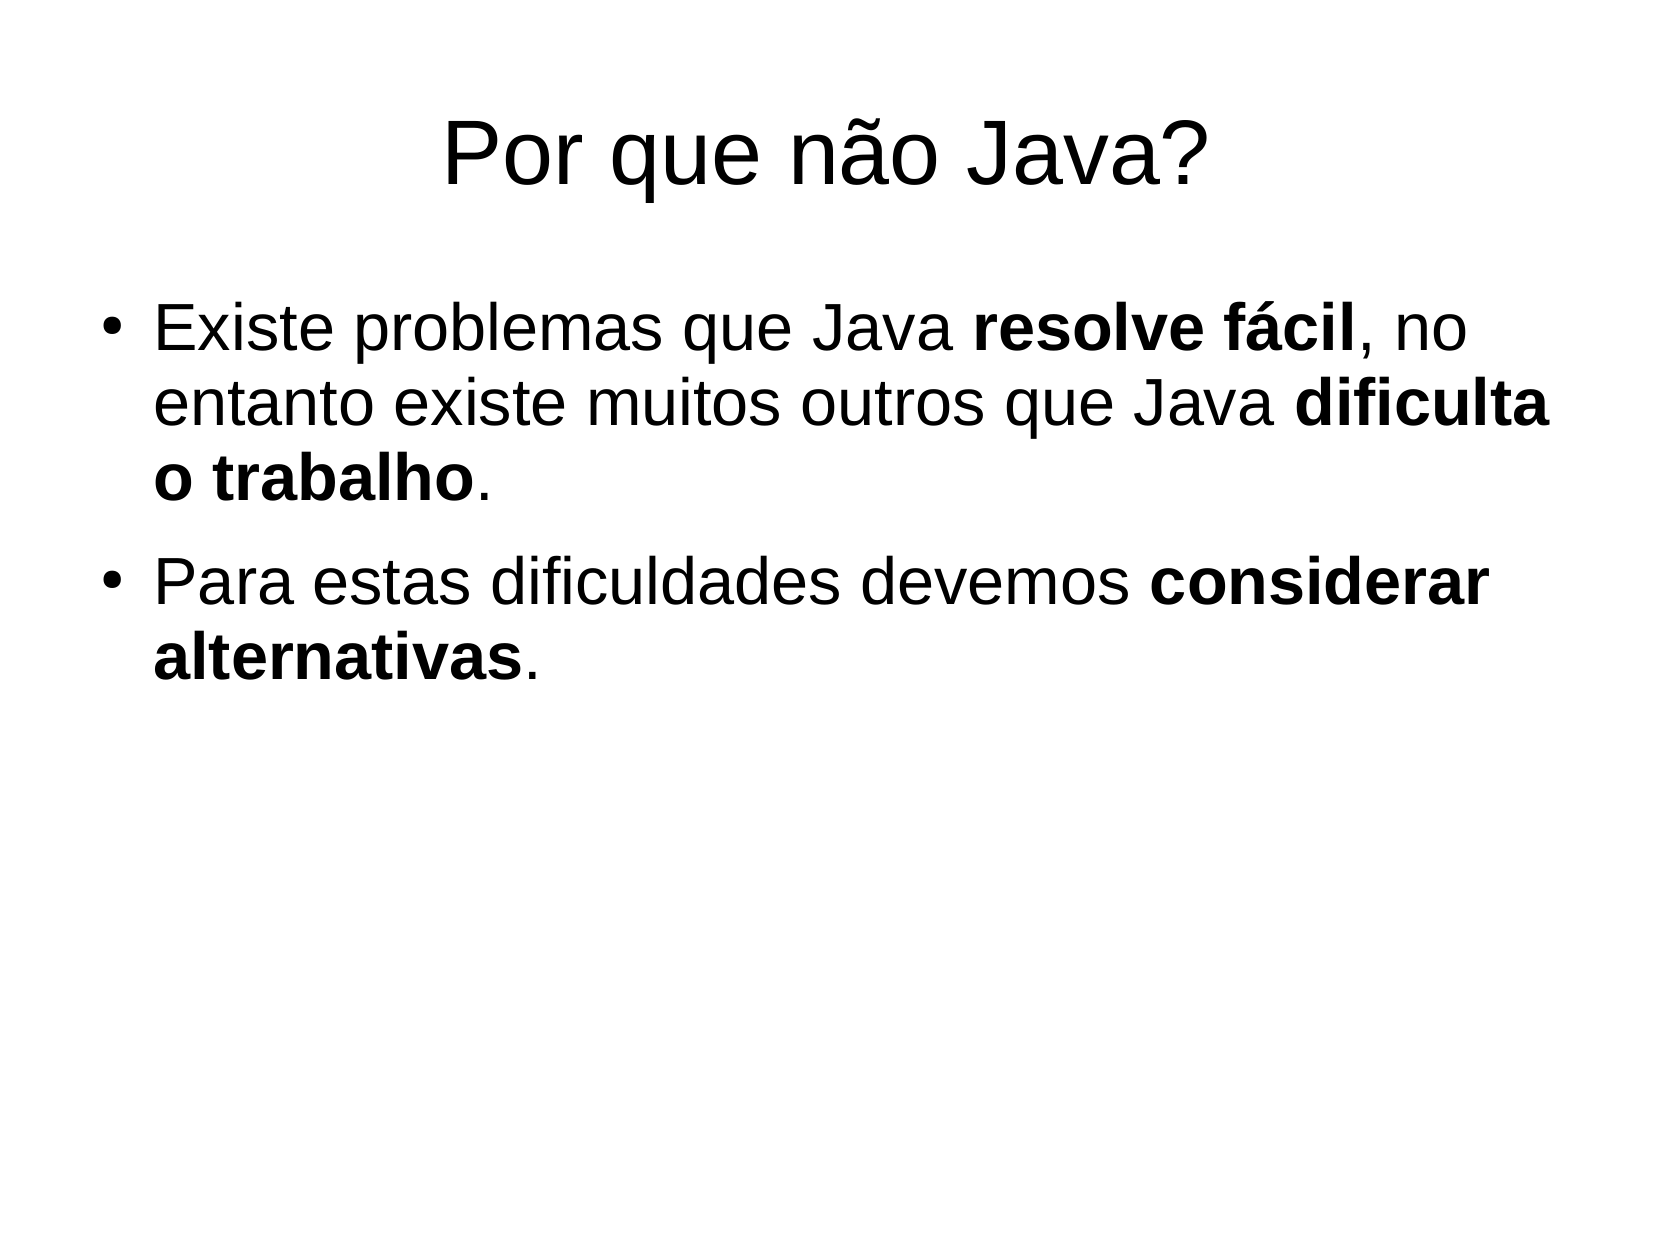

# Por que não Java?
Existe problemas que Java resolve fácil, no entanto existe muitos outros que Java dificulta o trabalho.
Para estas dificuldades devemos considerar alternativas.